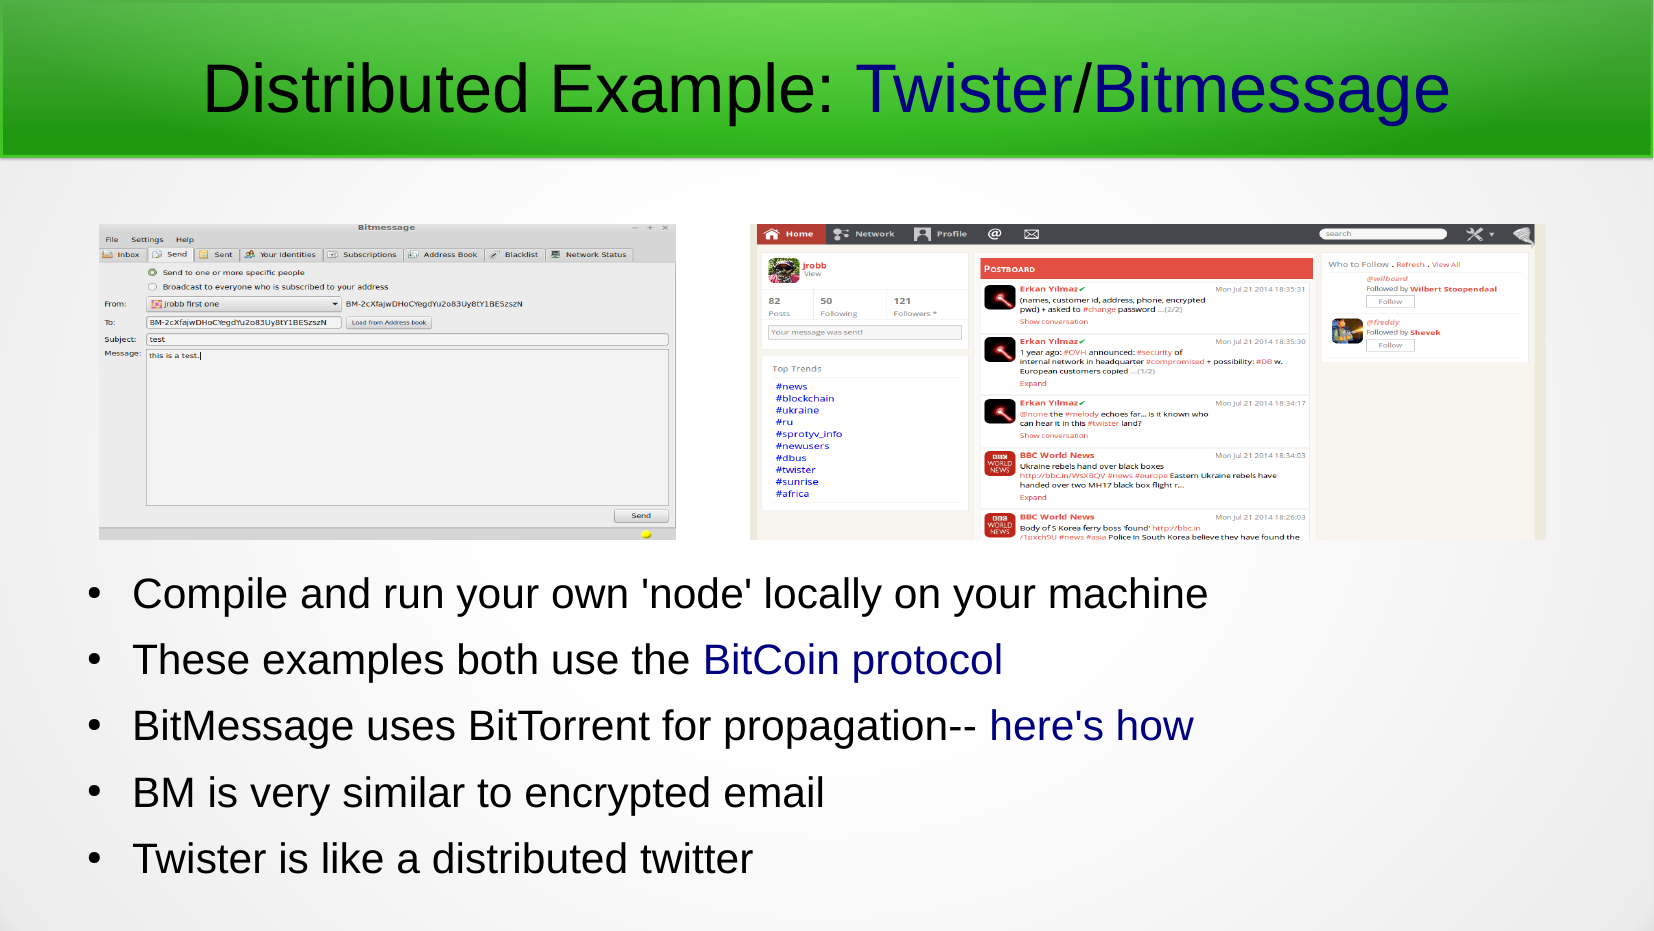

# Distributed Example: Twister/Bitmessage
Compile and run your own 'node' locally on your machine
These examples both use the BitCoin protocol
BitMessage uses BitTorrent for propagation-- here's how
BM is very similar to encrypted email
Twister is like a distributed twitter